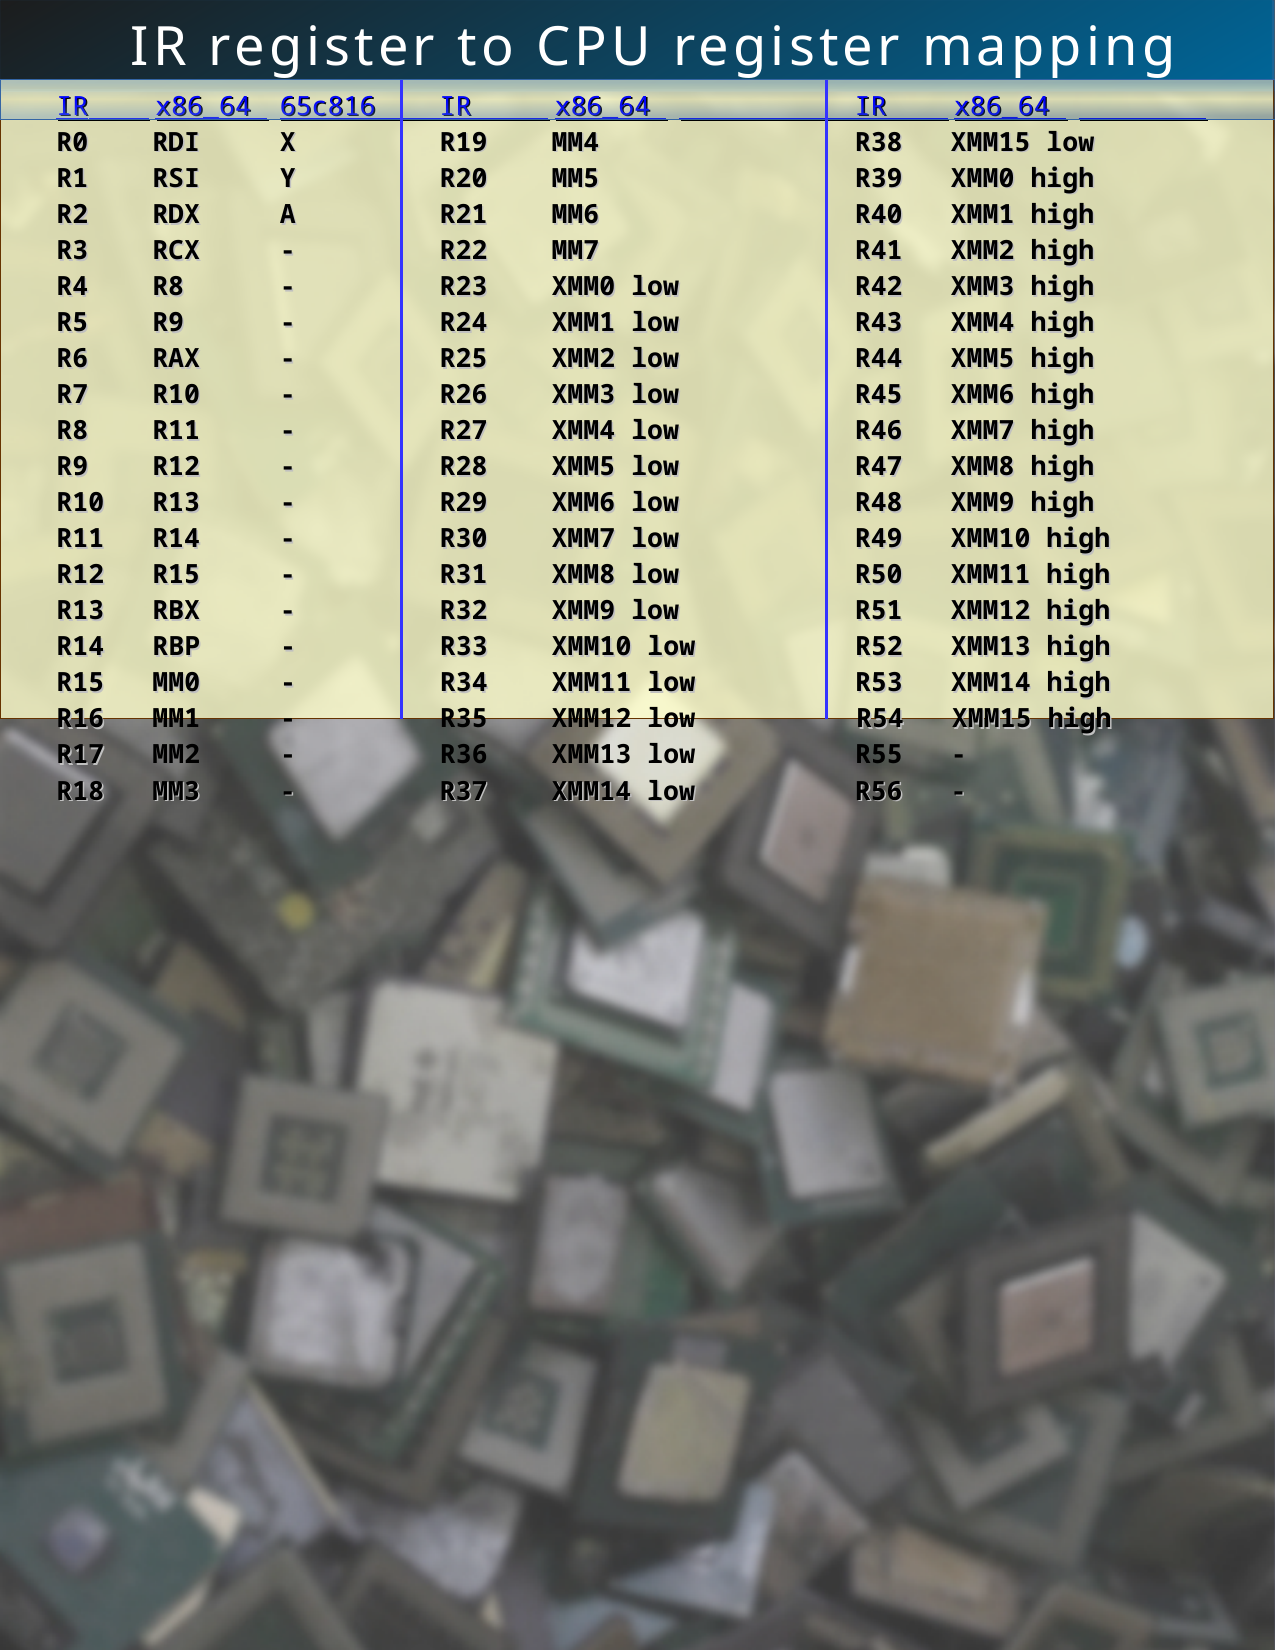

IR register to CPU register mapping
IR x86_64 65c816 IR x86_64 IR x86_64
R0 RDI X R19 MM4 R38 XMM15 low
R1 RSI Y R20 MM5 R39 XMM0 high
R2 RDX A R21 MM6 R40 XMM1 high
R3 RCX - R22 MM7 R41 XMM2 high
R4 R8 - R23 XMM0 low R42 XMM3 high
R5 R9 - R24 XMM1 low R43 XMM4 high
R6 RAX - R25 XMM2 low R44 XMM5 high
R7 R10 - R26 XMM3 low R45 XMM6 high
R8 R11 - R27 XMM4 low R46 XMM7 high
R9 R12 - R28 XMM5 low R47 XMM8 high
R10 R13 - R29 XMM6 low R48 XMM9 high
R11 R14 - R30 XMM7 low R49 XMM10 high
R12 R15 - R31 XMM8 low R50 XMM11 high
R13 RBX - R32 XMM9 low R51 XMM12 high
R14 RBP - R33 XMM10 low R52 XMM13 high
R15 MM0 - R34 XMM11 low R53 XMM14 high
R16 MM1 - R35 XMM12 low R54 XMM15 high
R17 MM2 - R36 XMM13 low R55 -
R18 MM3 - R37 XMM14 low R56 -